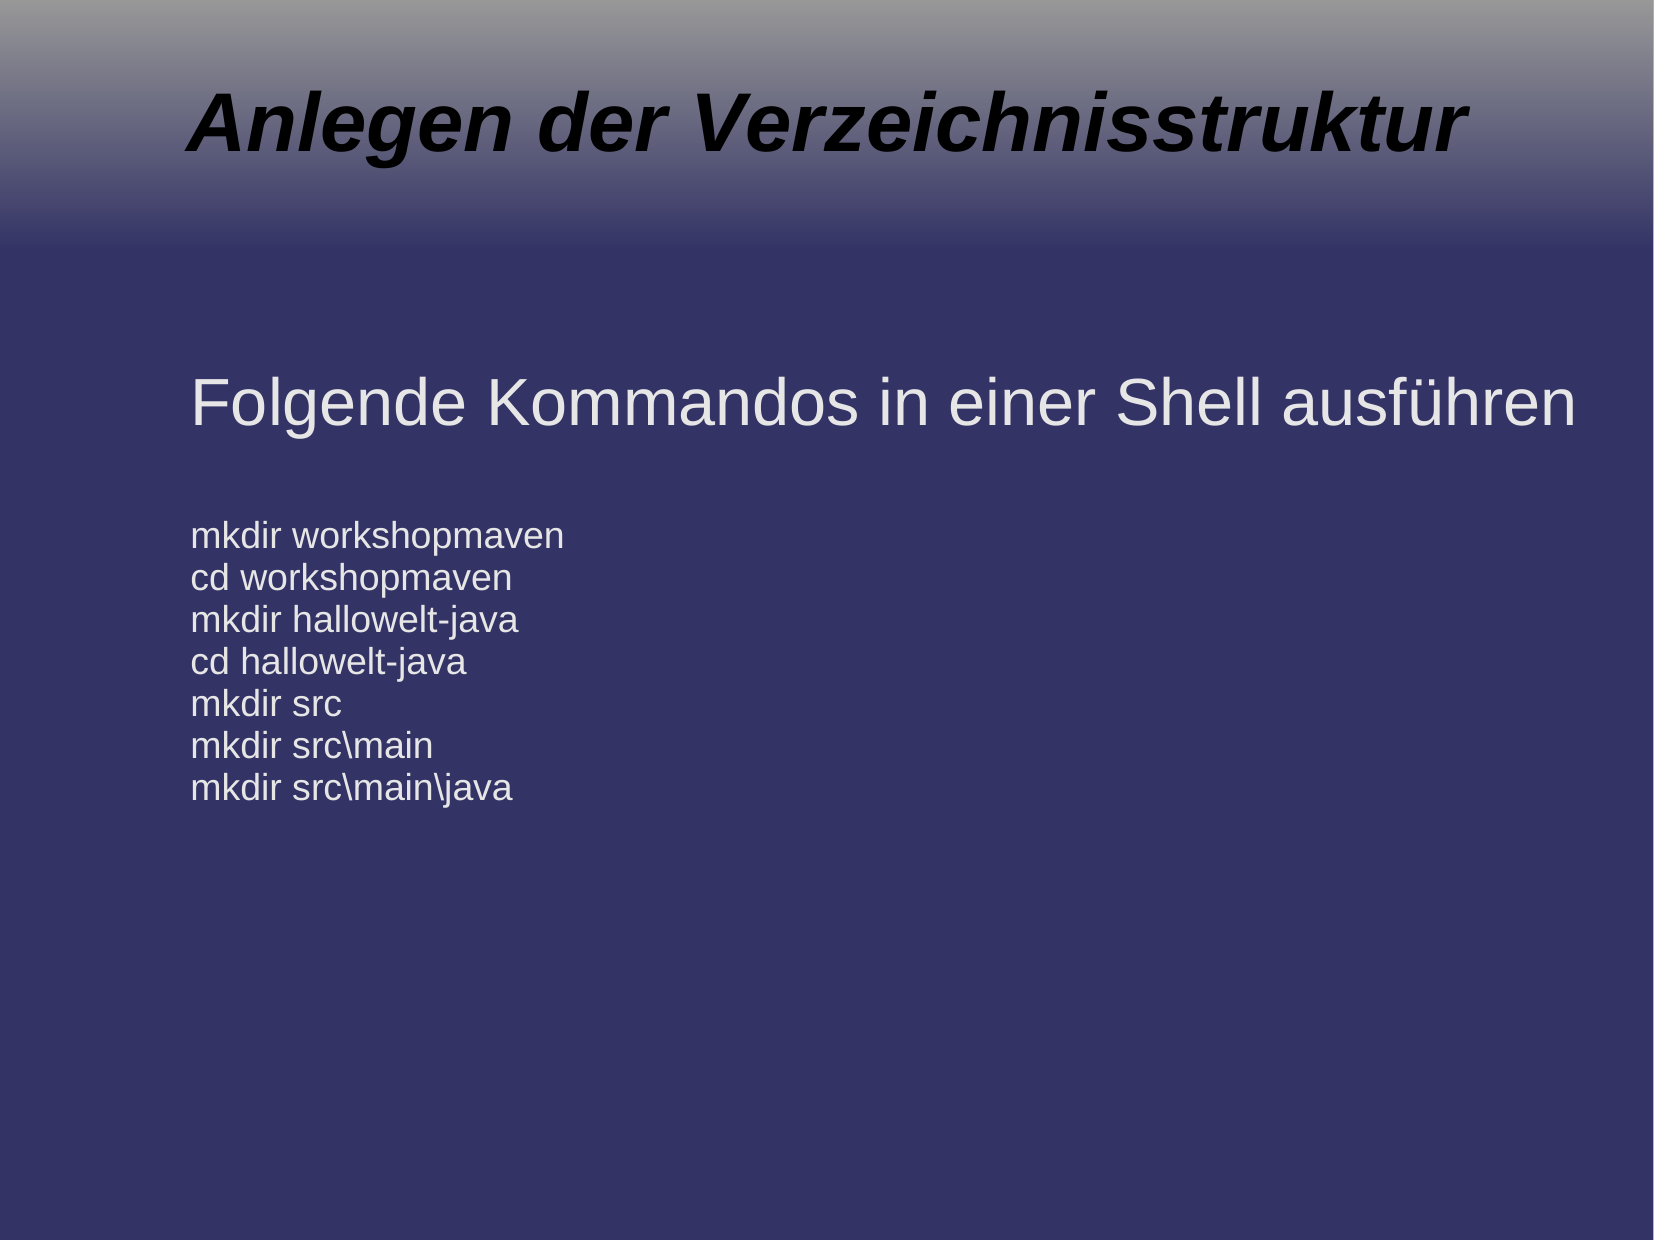

# Anlegen der Verzeichnisstruktur
Folgende Kommandos in einer Shell ausführen
mkdir workshopmaven
cd workshopmaven
mkdir hallowelt-java
cd hallowelt-java
mkdir src
mkdir src\main
mkdir src\main\java